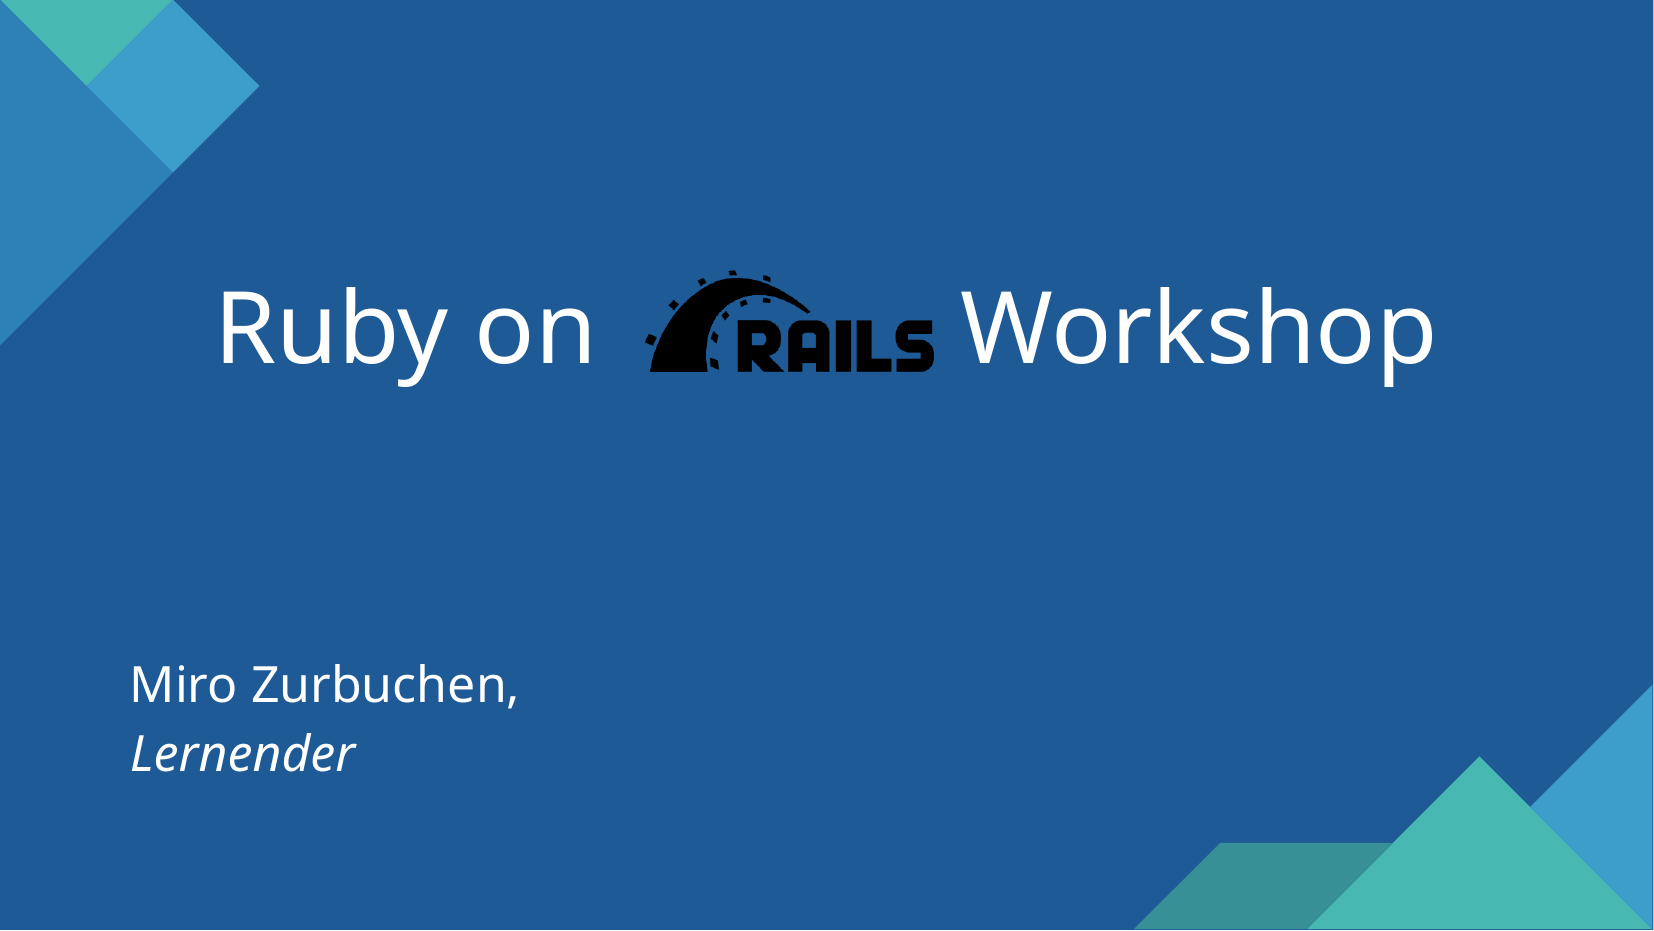

# Ruby on Workshop
Miro Zurbuchen,
Lernender